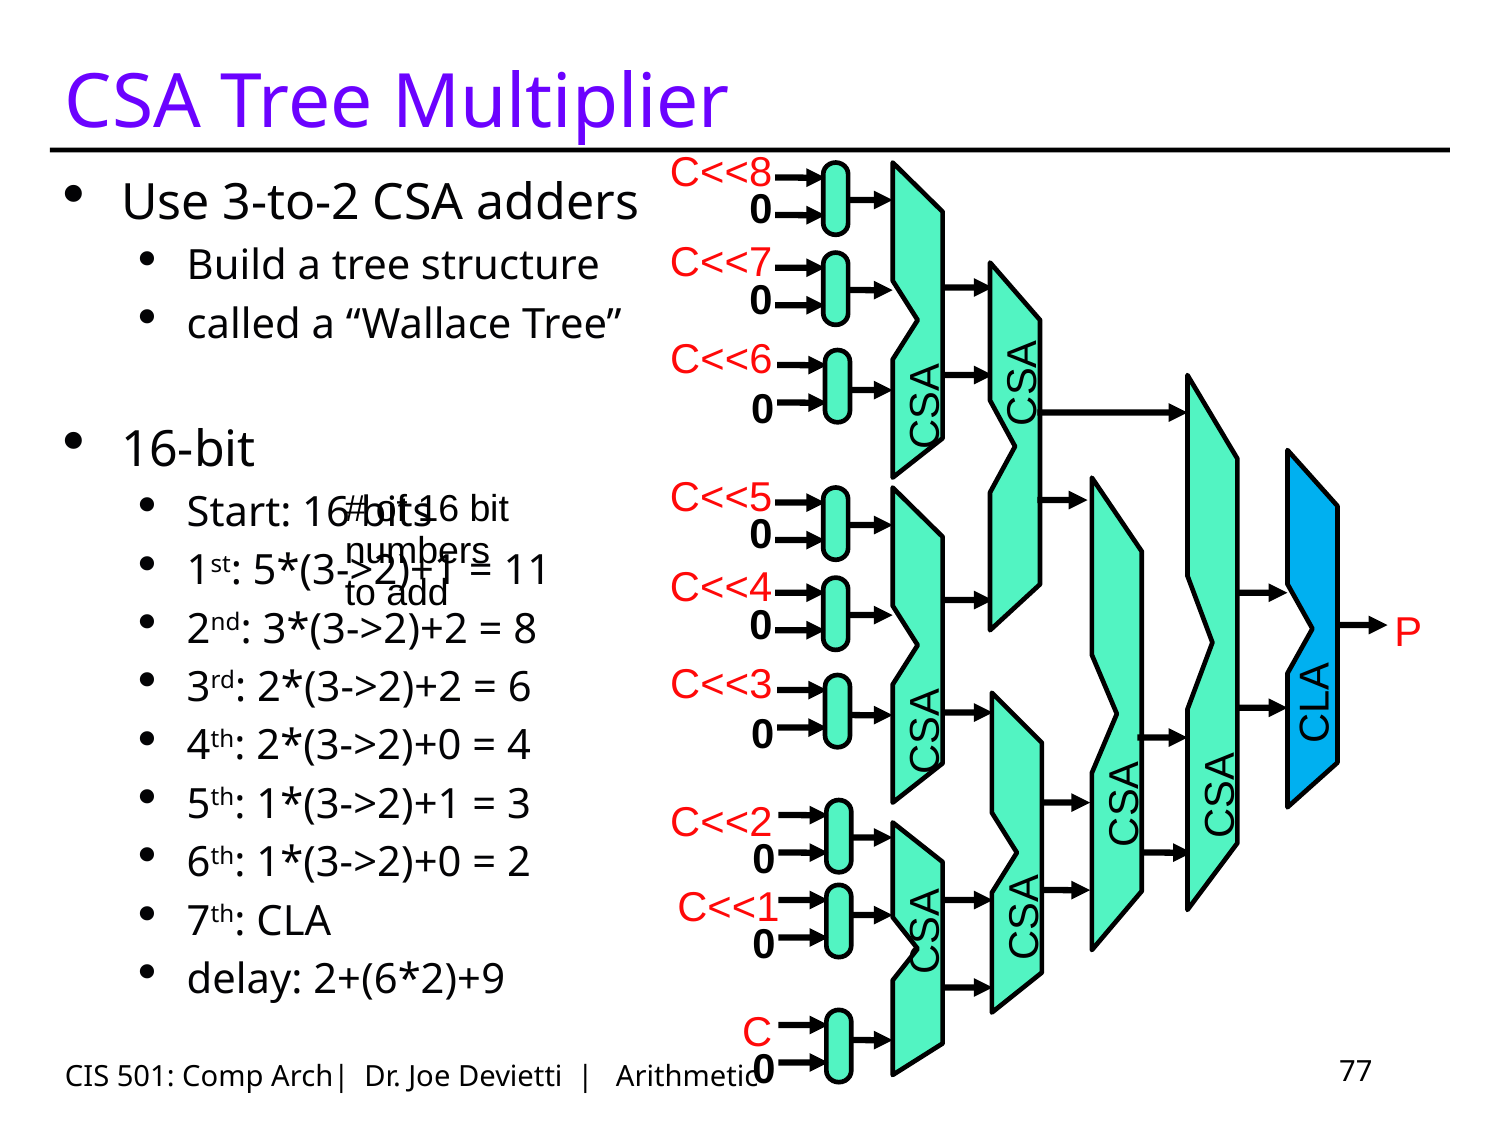

CSA Tree Multiplier
C<<8
Use 3-to-2 CSA adders
Build a tree structure
called a “Wallace Tree”
16-bit
Start: 16 bits
1st: 5*(3->2)+1 = 11
2nd: 3*(3->2)+2 = 8
3rd: 2*(3->2)+2 = 6
4th: 2*(3->2)+0 = 4
5th: 1*(3->2)+1 = 3
6th: 1*(3->2)+0 = 2
7th: CLA
delay: 2+(6*2)+9
0
C<<7
0
C<<6
CSA
CSA
0
C<<5
# of 16 bit numbers to add
0
C<<4
0
P
C<<3
CLA
CSA
0
CSA
CSA
C<<2
0
C<<1
CSA
CSA
0
C
0
CIS 501: Comp Arch| Dr. Joe Devietti | Arithmetic